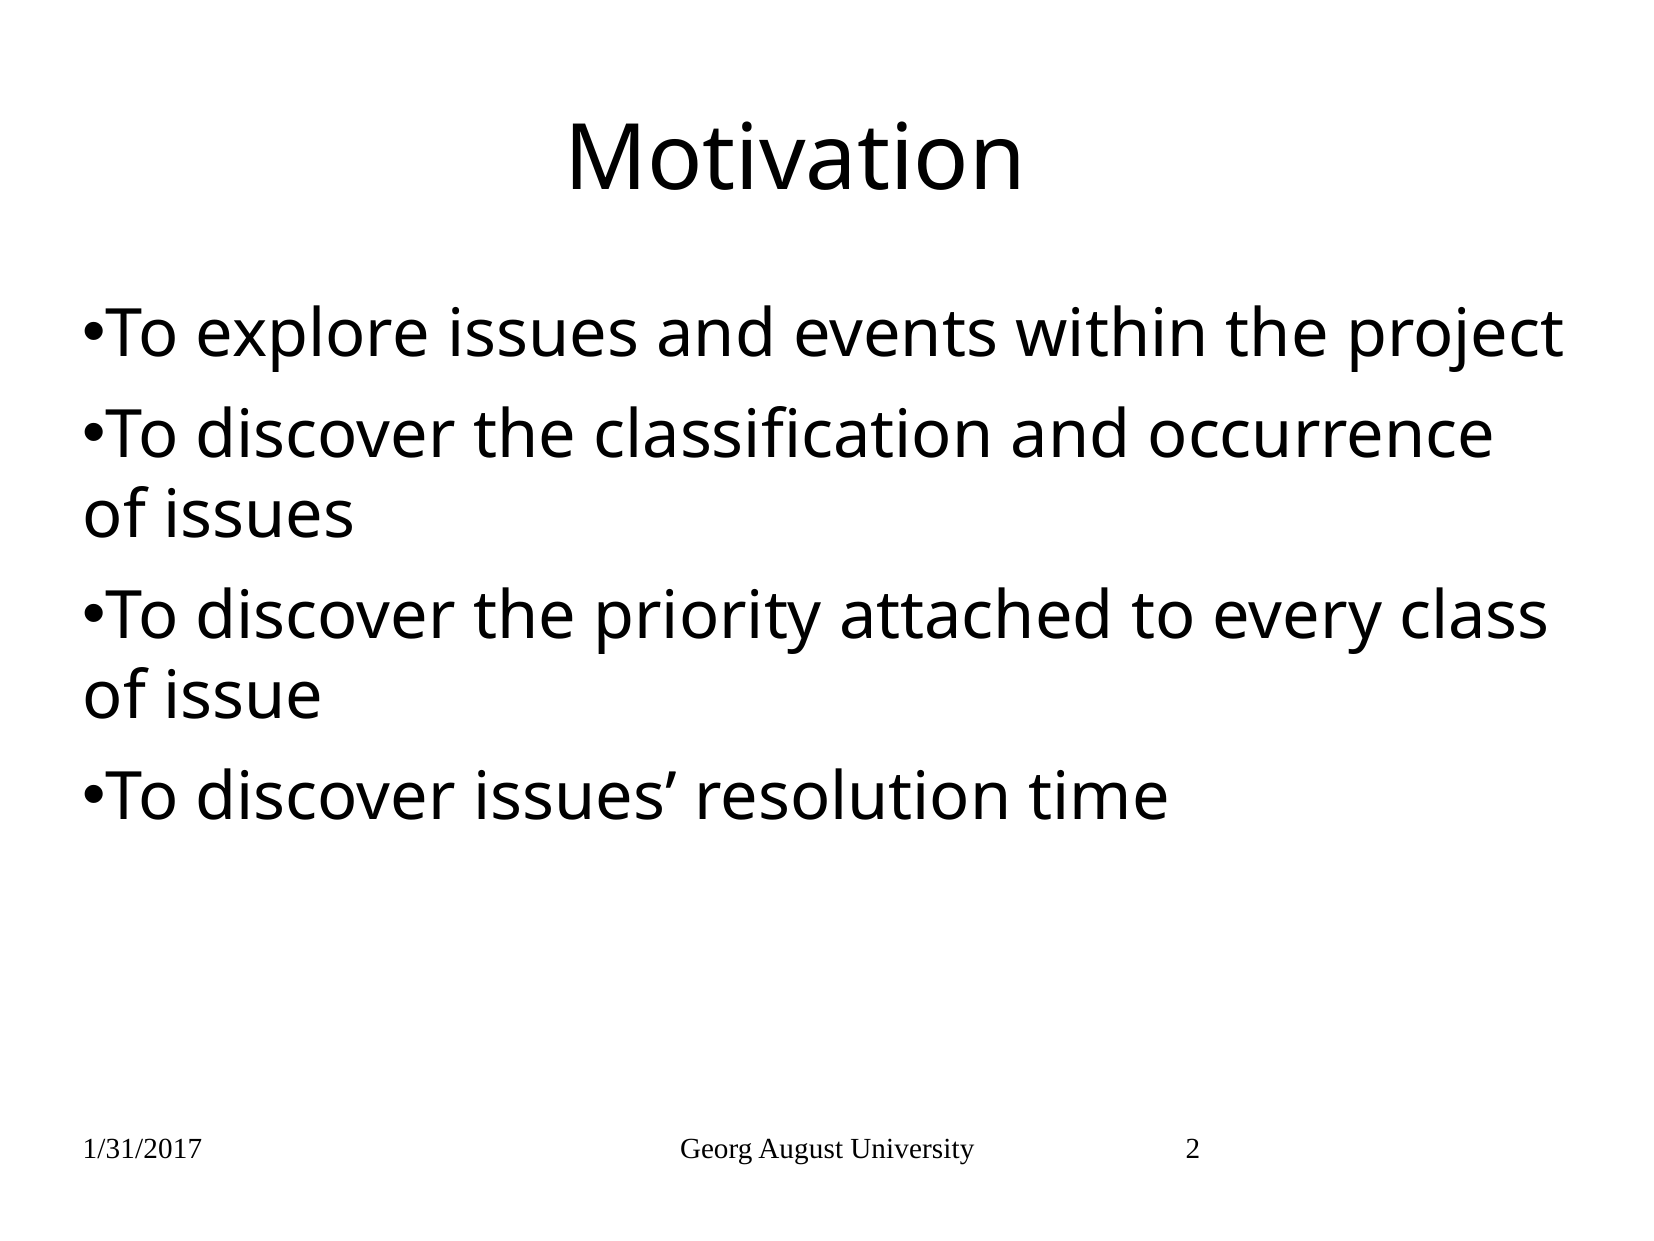

# Motivation
To explore issues and events within the project
To discover the classification and occurrence of issues
To discover the priority attached to every class of issue
To discover issues’ resolution time
1/31/2017
Georg August University